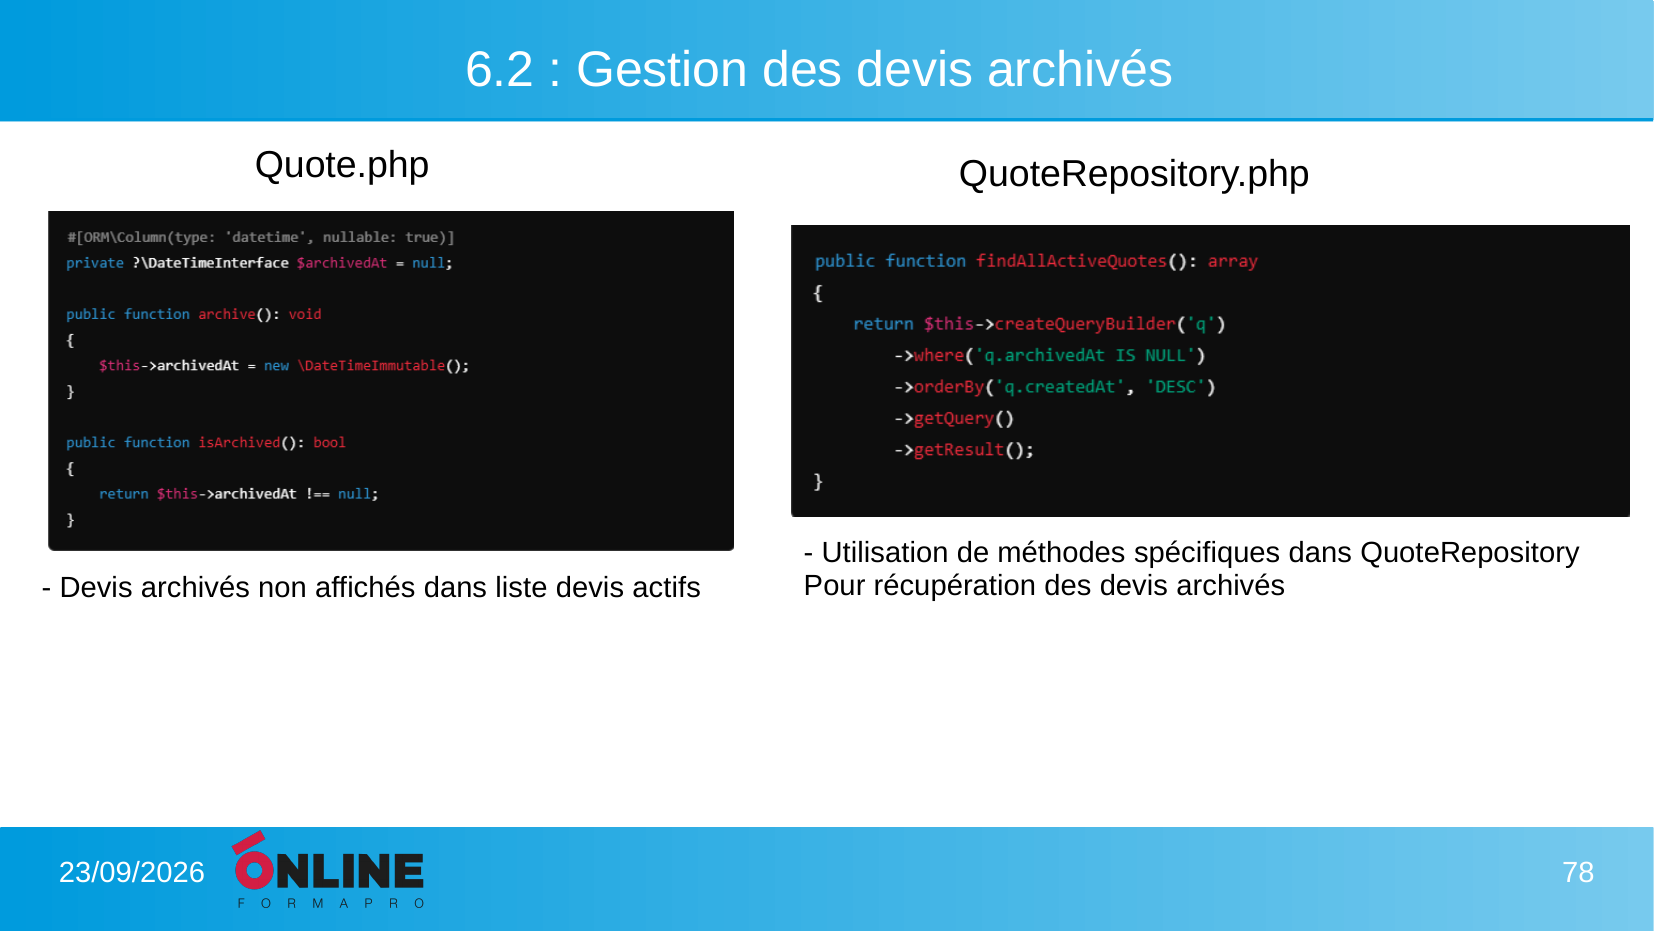

# 6.2 : Gestion des devis archivés
Quote.php
QuoteRepository.php
- Utilisation de méthodes spécifiques dans QuoteRepository
Pour récupération des devis archivés
- Devis archivés non affichés dans liste devis actifs
78